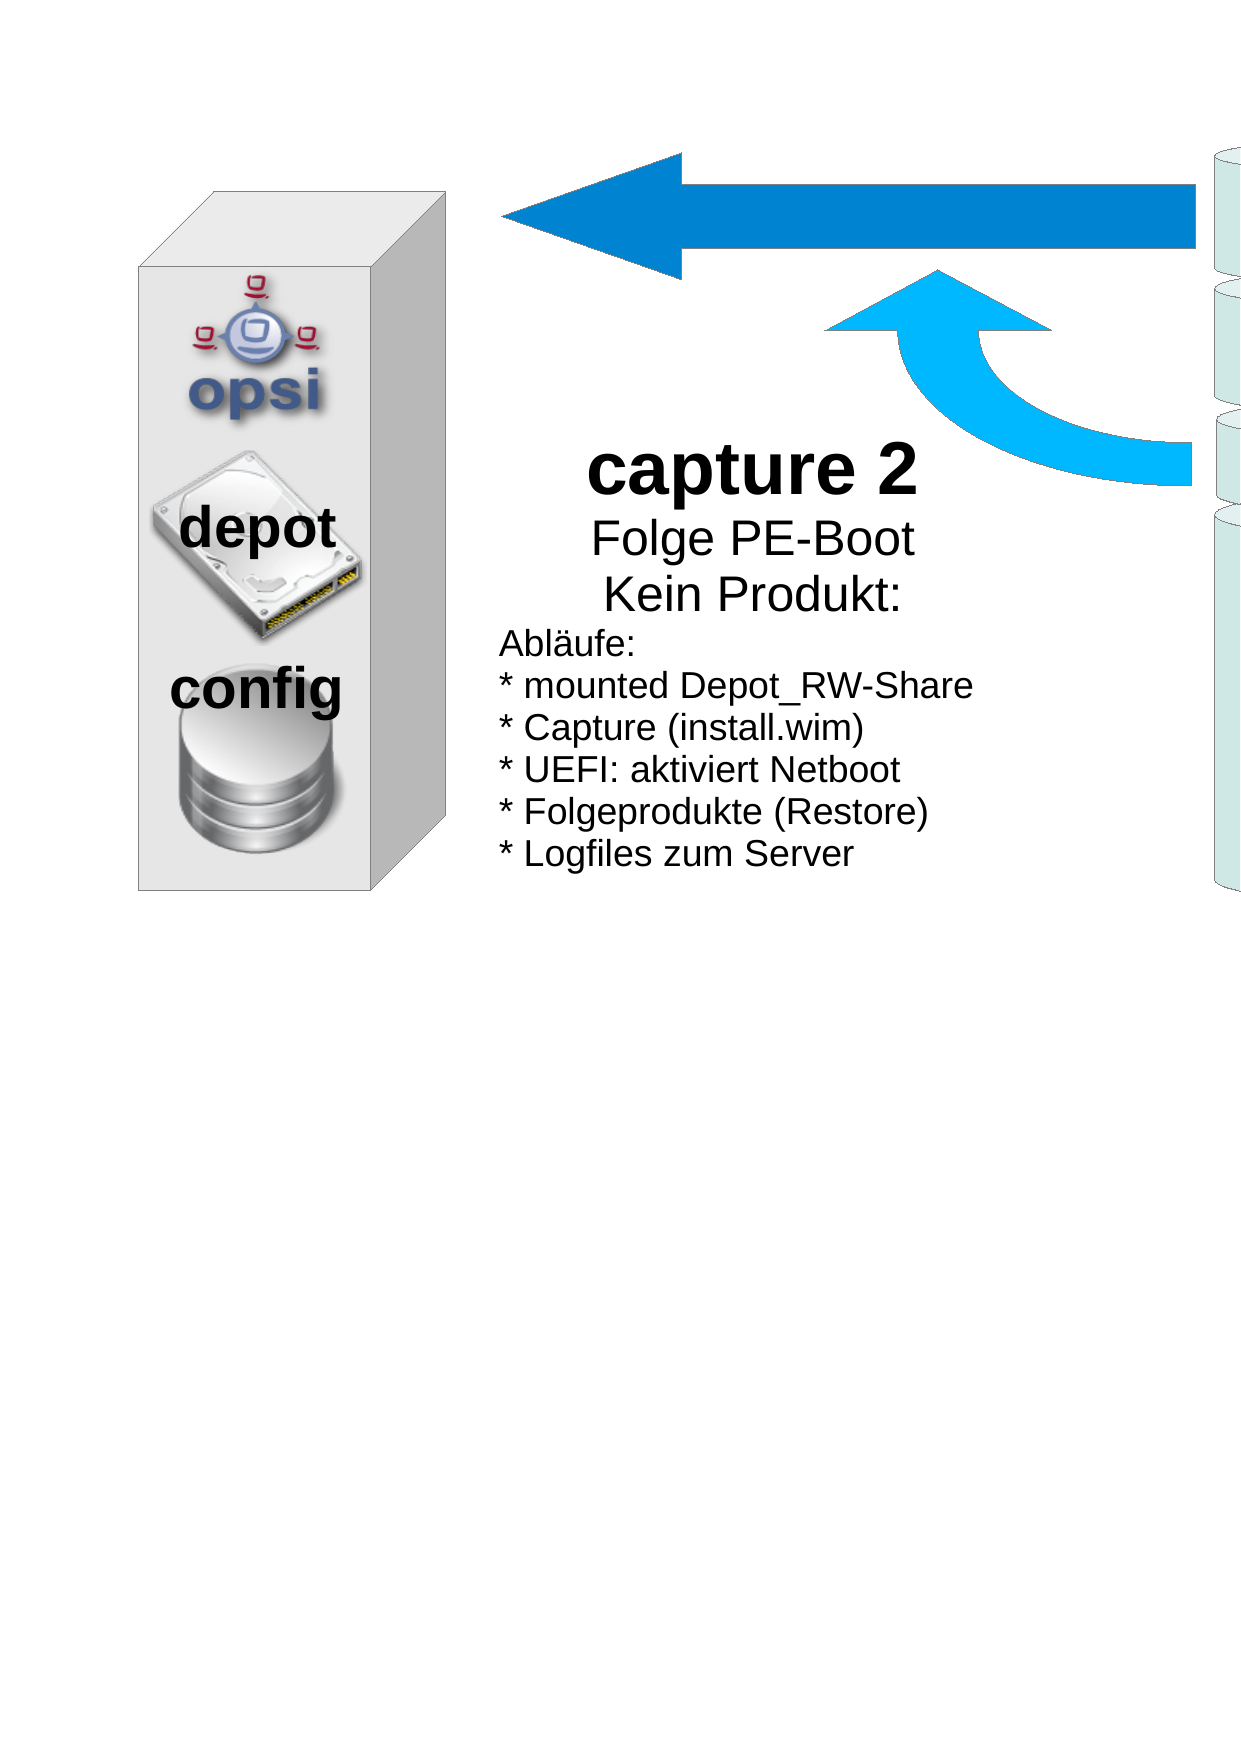

System
Data
WinPE
Backup
depot
config
capture 2
Folge PE-Boot
Kein Produkt:
Abläufe:
* mounted Depot_RW-Share
* Capture (install.wim)
* UEFI: aktiviert Netboot
* Folgeprodukte (Restore)
* Logfiles zum Server